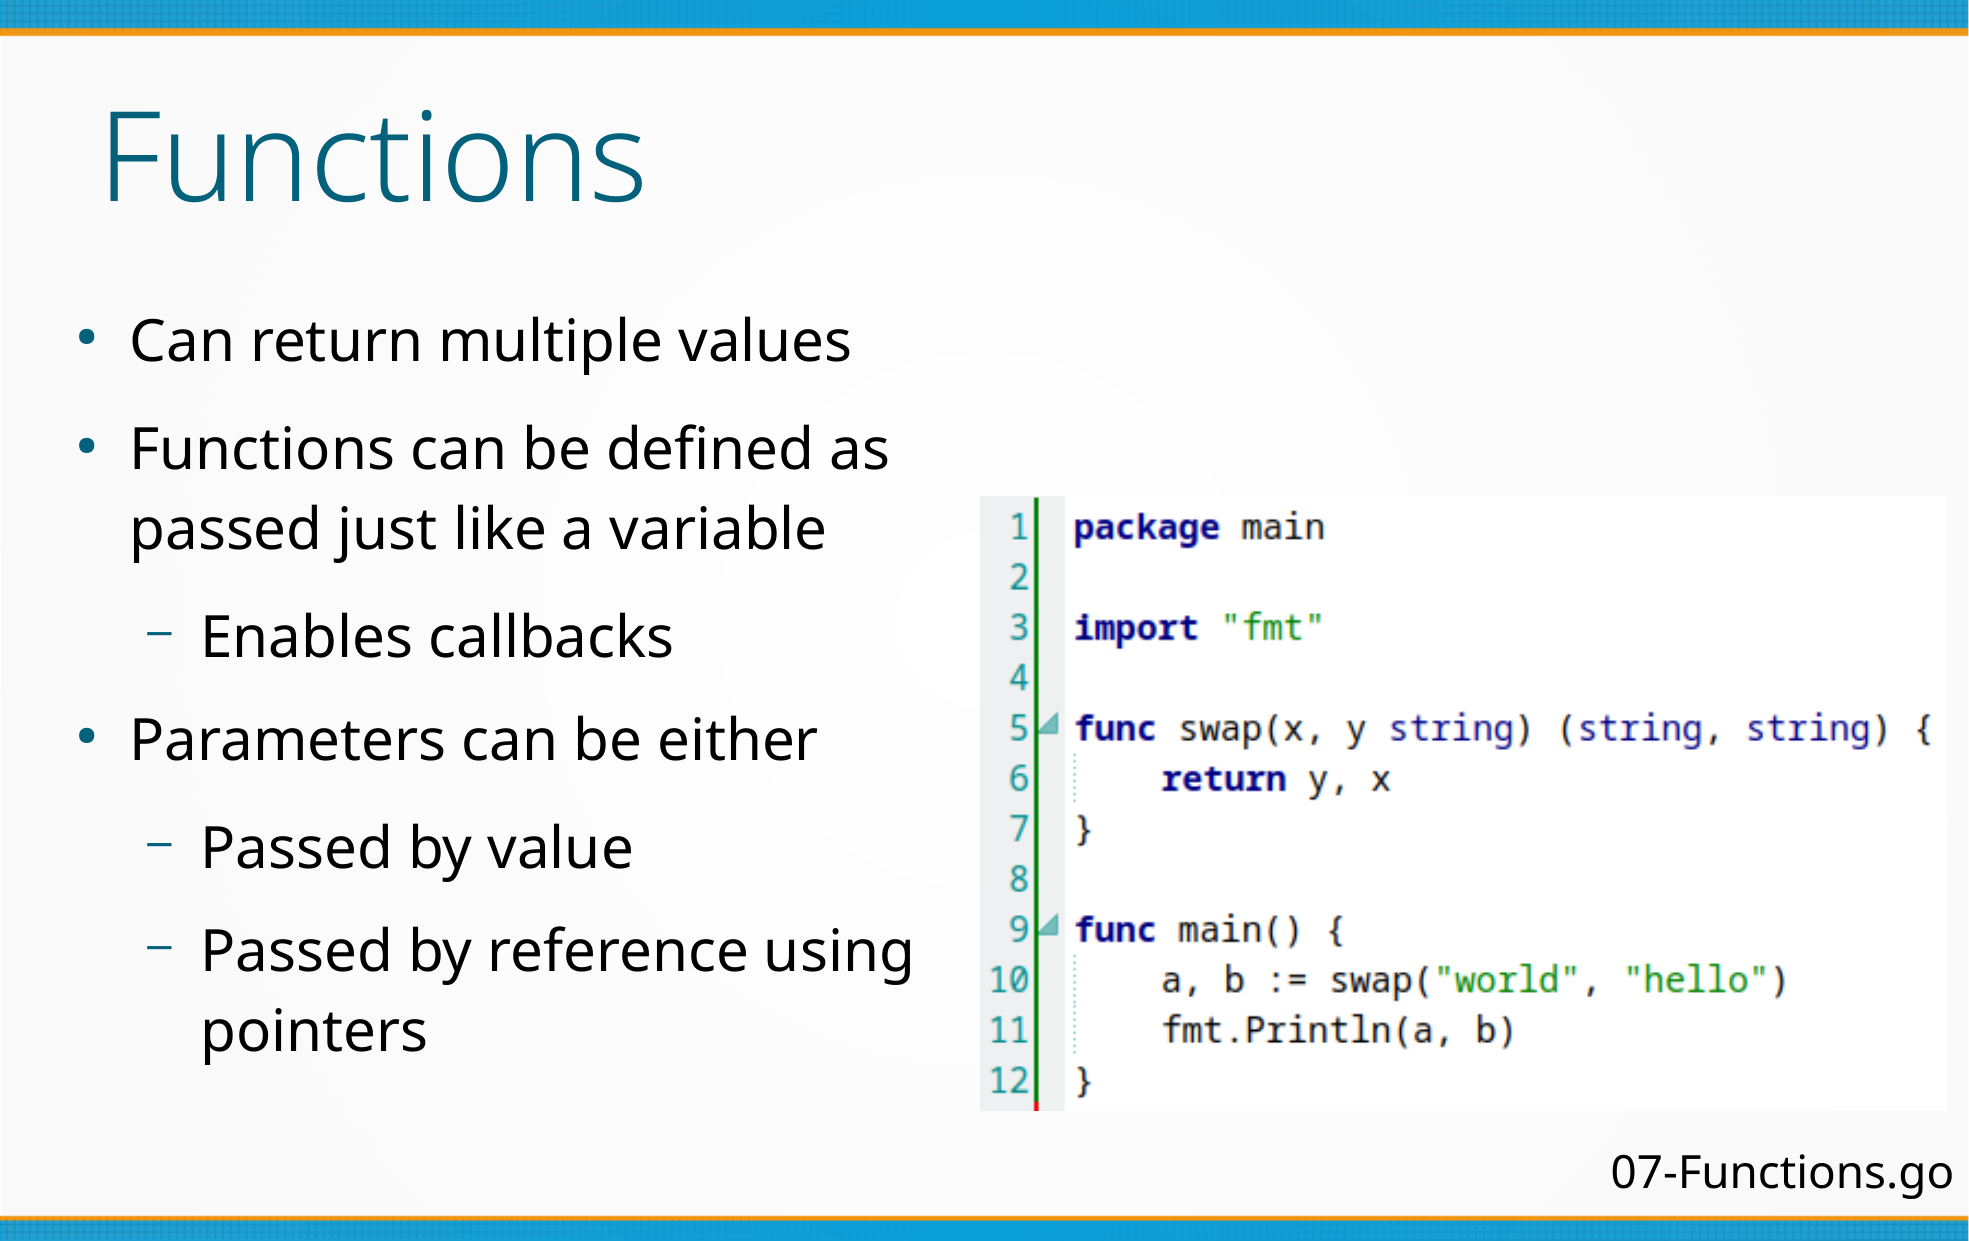

# Functions
Can return multiple values
Functions can be defined as passed just like a variable
Enables callbacks
Parameters can be either
Passed by value
Passed by reference using pointers
07-Functions.go